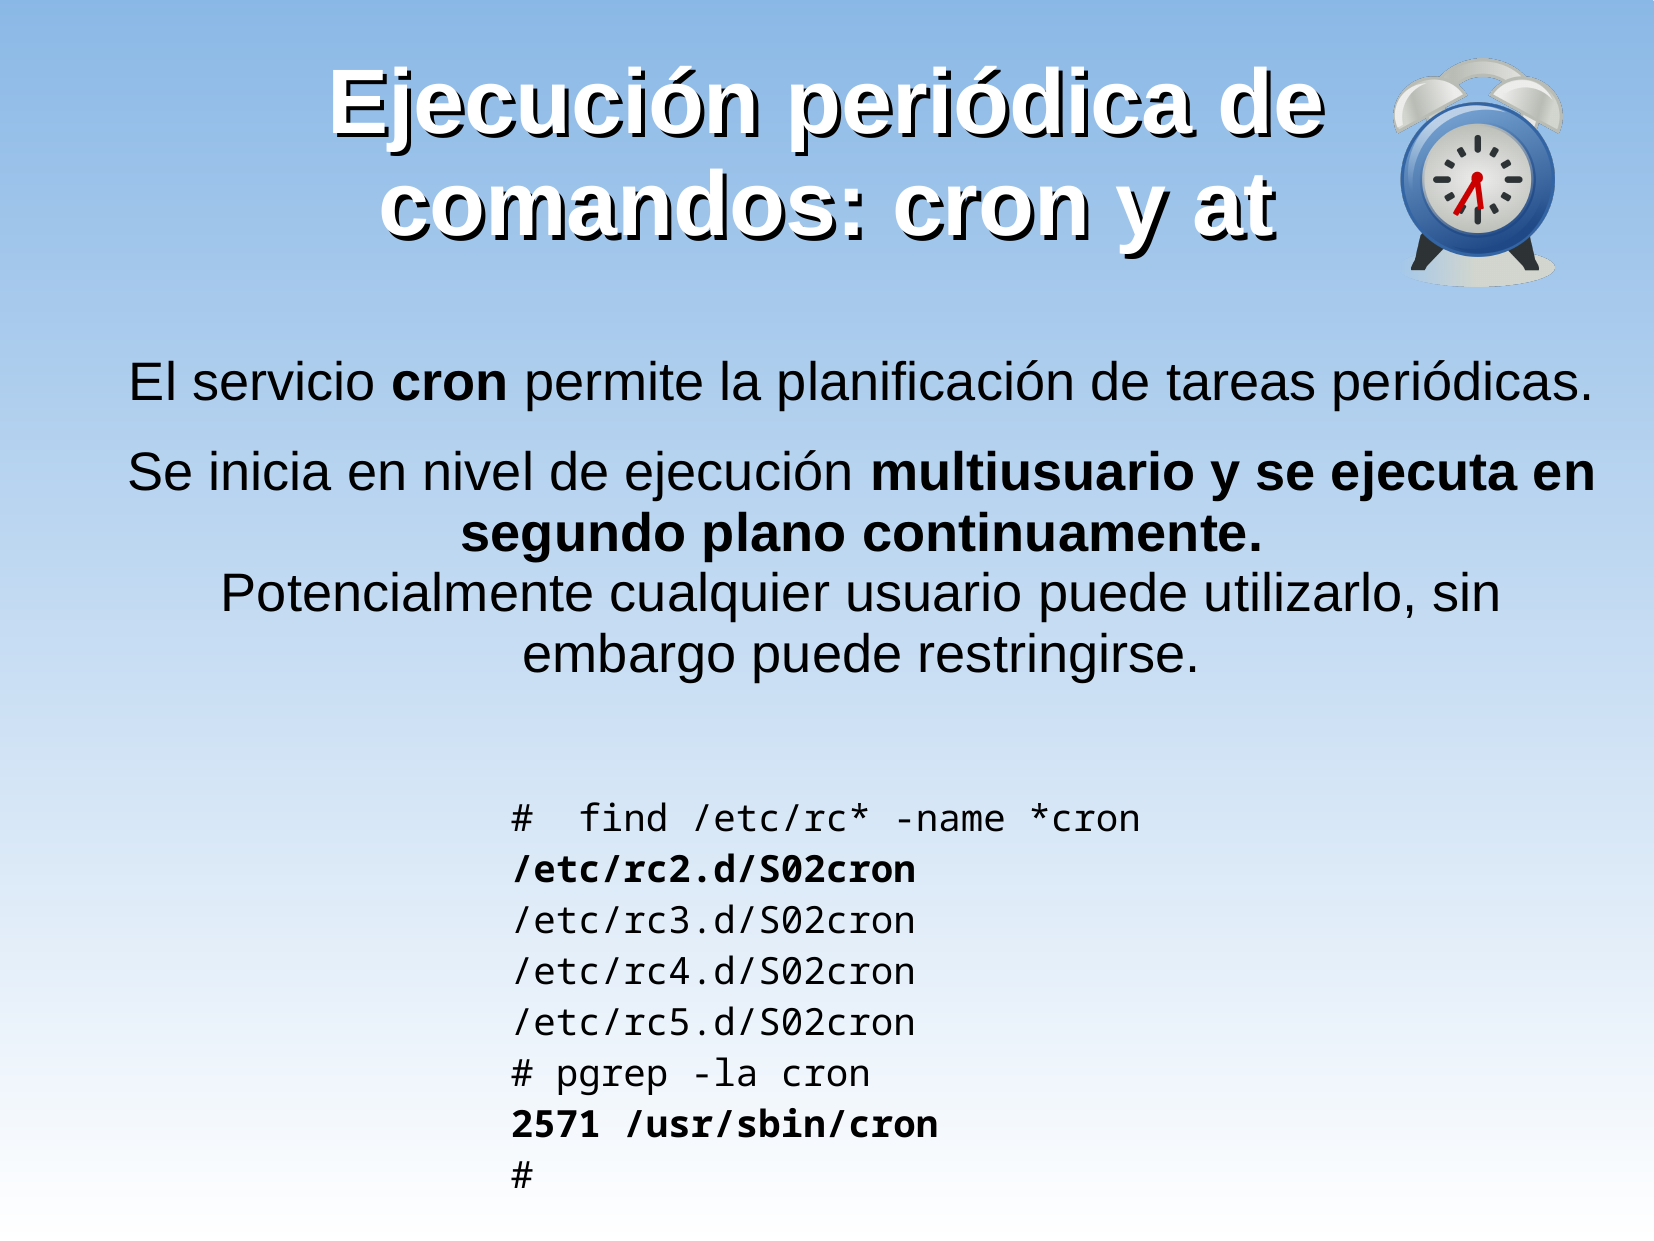

# Ejecución periódica de comandos: cron y at
El servicio cron permite la planificación de tareas periódicas.
Se inicia en nivel de ejecución multiusuario y se ejecuta en segundo plano continuamente.
Potencialmente cualquier usuario puede utilizarlo, sin embargo puede restringirse.
# find /etc/rc* -name *cron
/etc/rc2.d/S02cron
/etc/rc3.d/S02cron
/etc/rc4.d/S02cron
/etc/rc5.d/S02cron
# pgrep -la cron
2571 /usr/sbin/cron
#